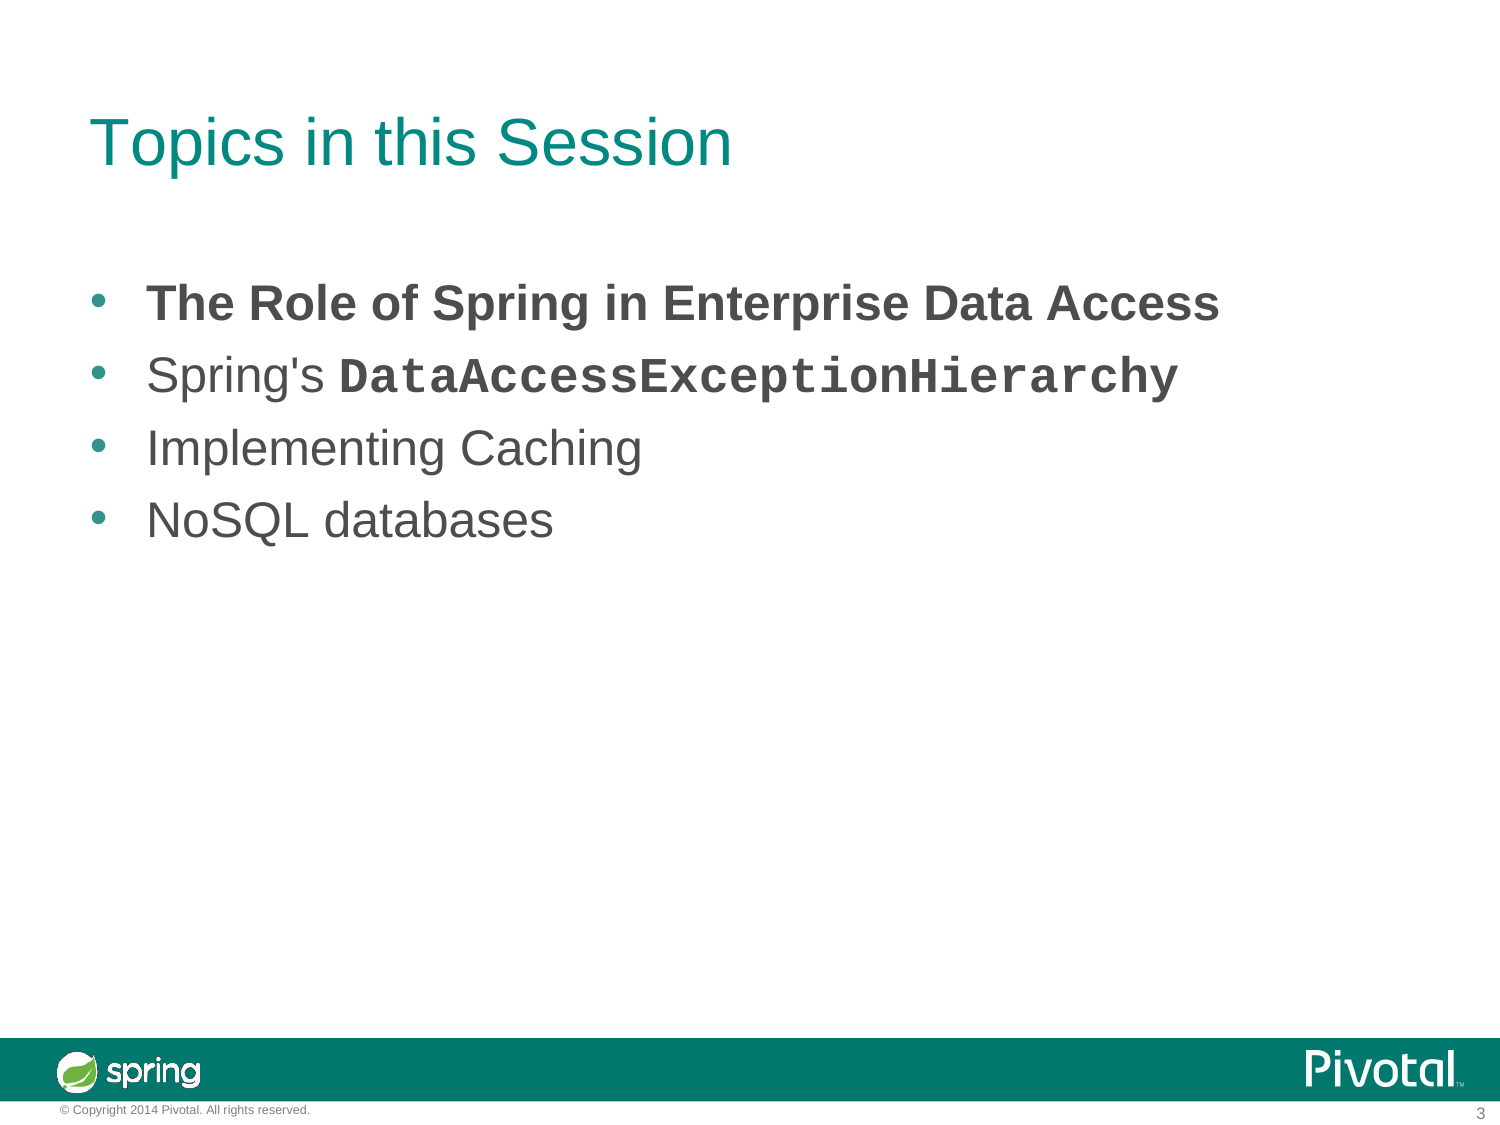

# Topics in this Session
The Role of Spring in Enterprise Data Access
Spring's DataAccessExceptionHierarchy
Implementing Caching
NoSQL databases